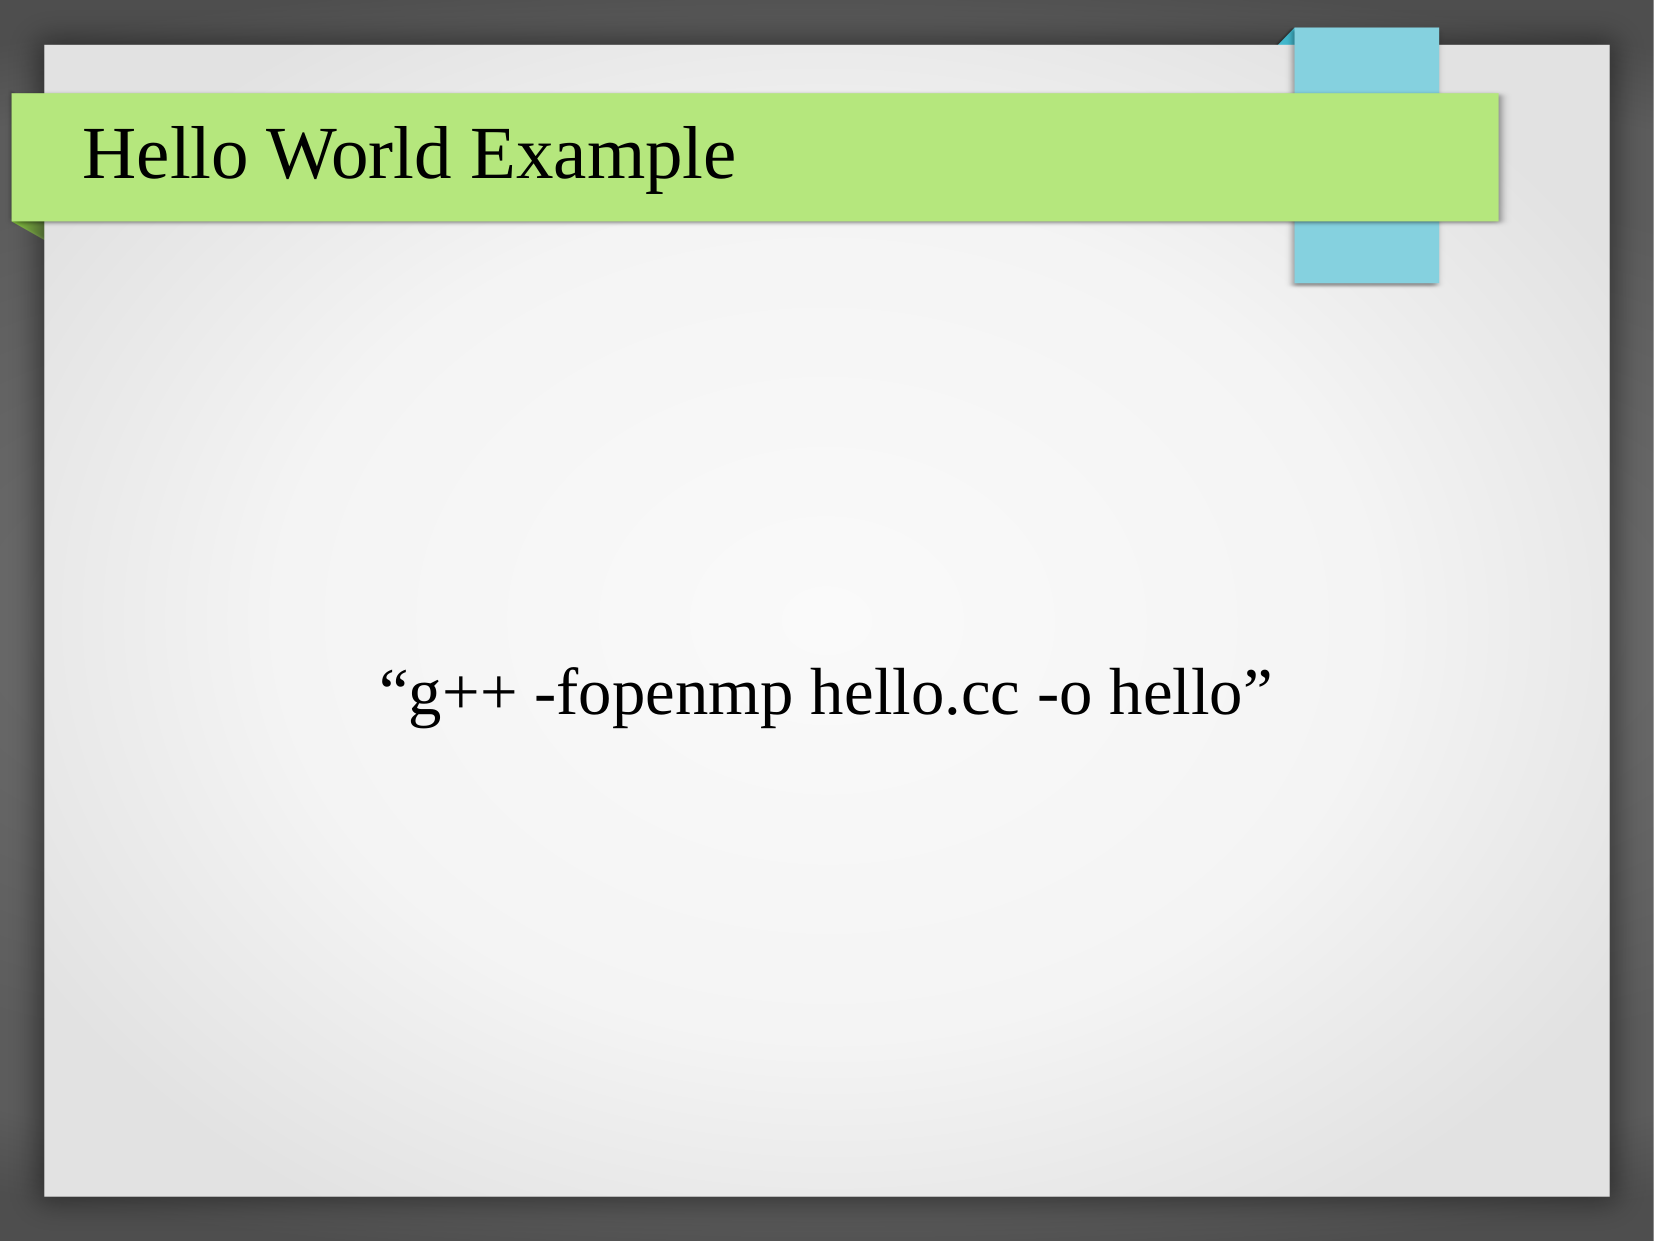

# Hello World Example
“g++ -fopenmp hello.cc -o hello”